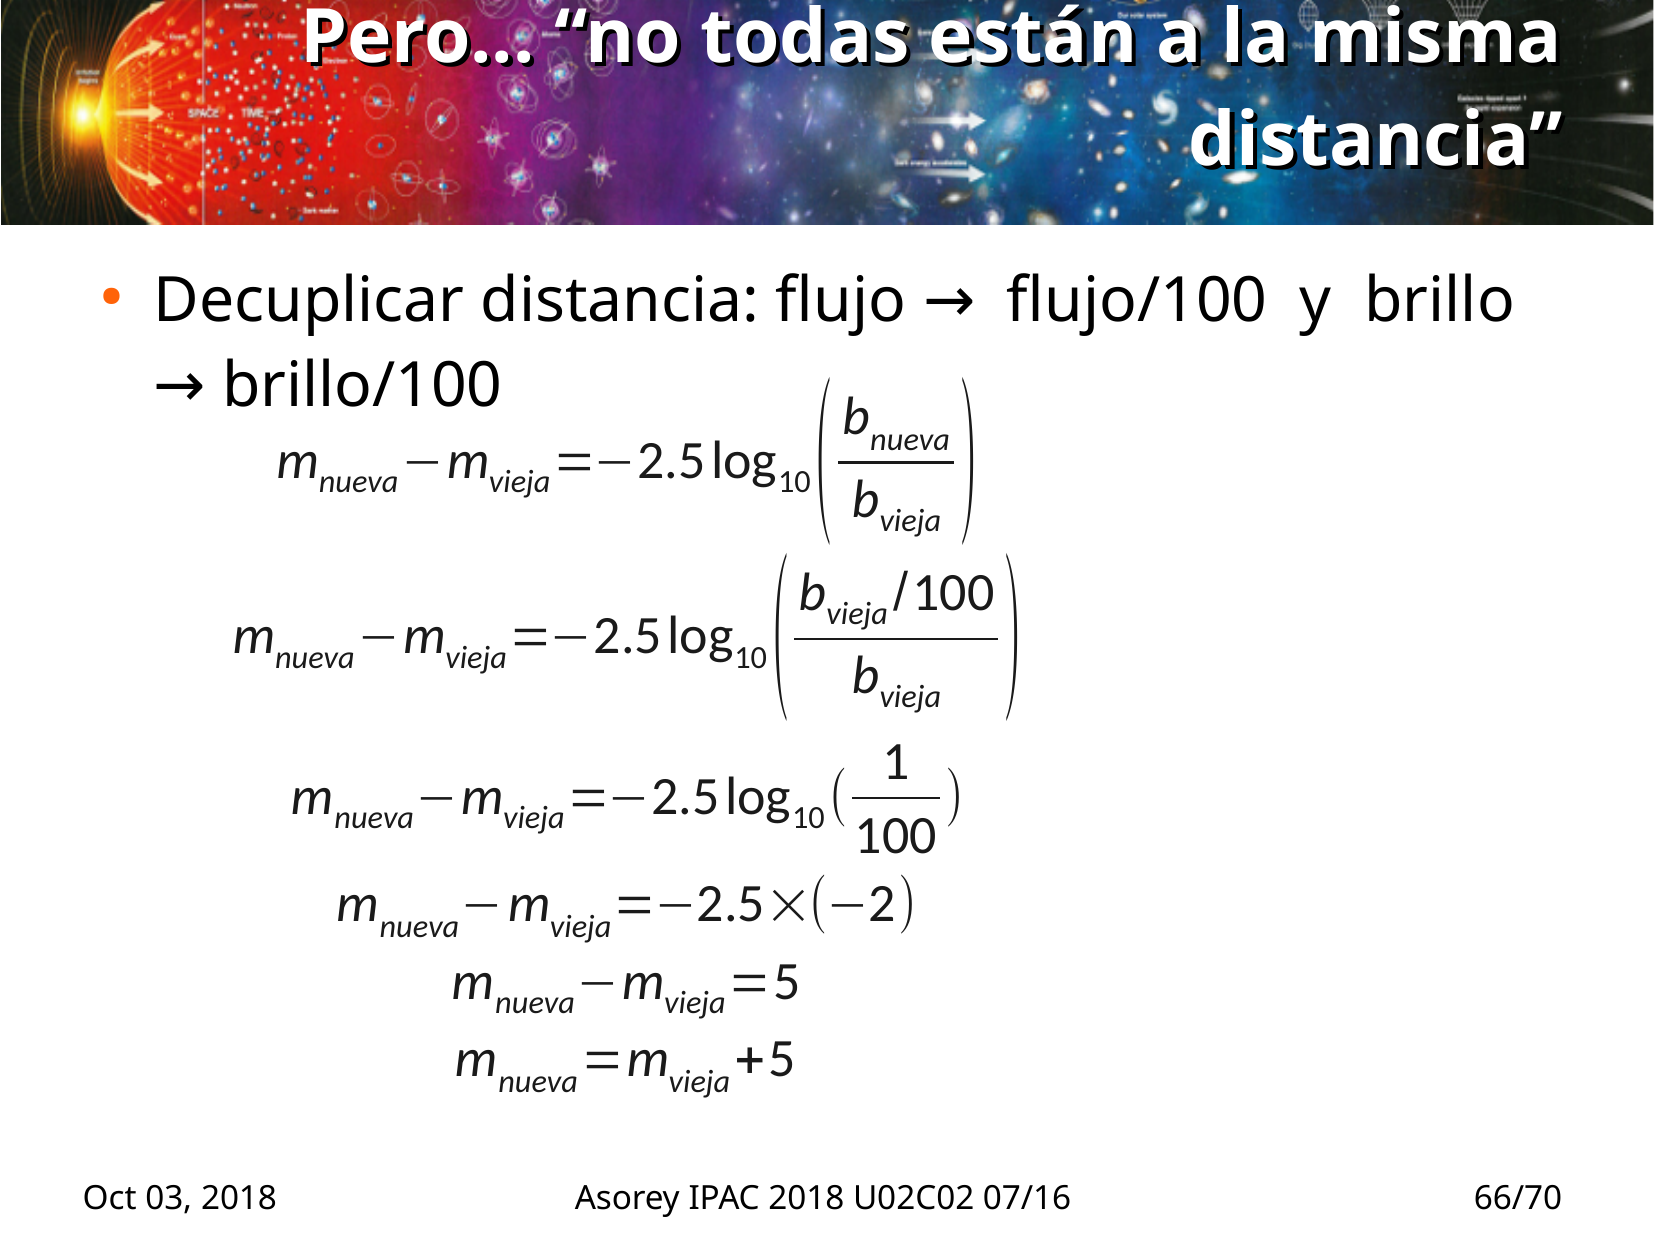

# Pero... “no todas están a la misma distancia”
Decuplicar distancia: flujo → flujo/100 y brillo → brillo/100
Oct 03, 2018
Asorey IPAC 2018 U02C02 07/16
66